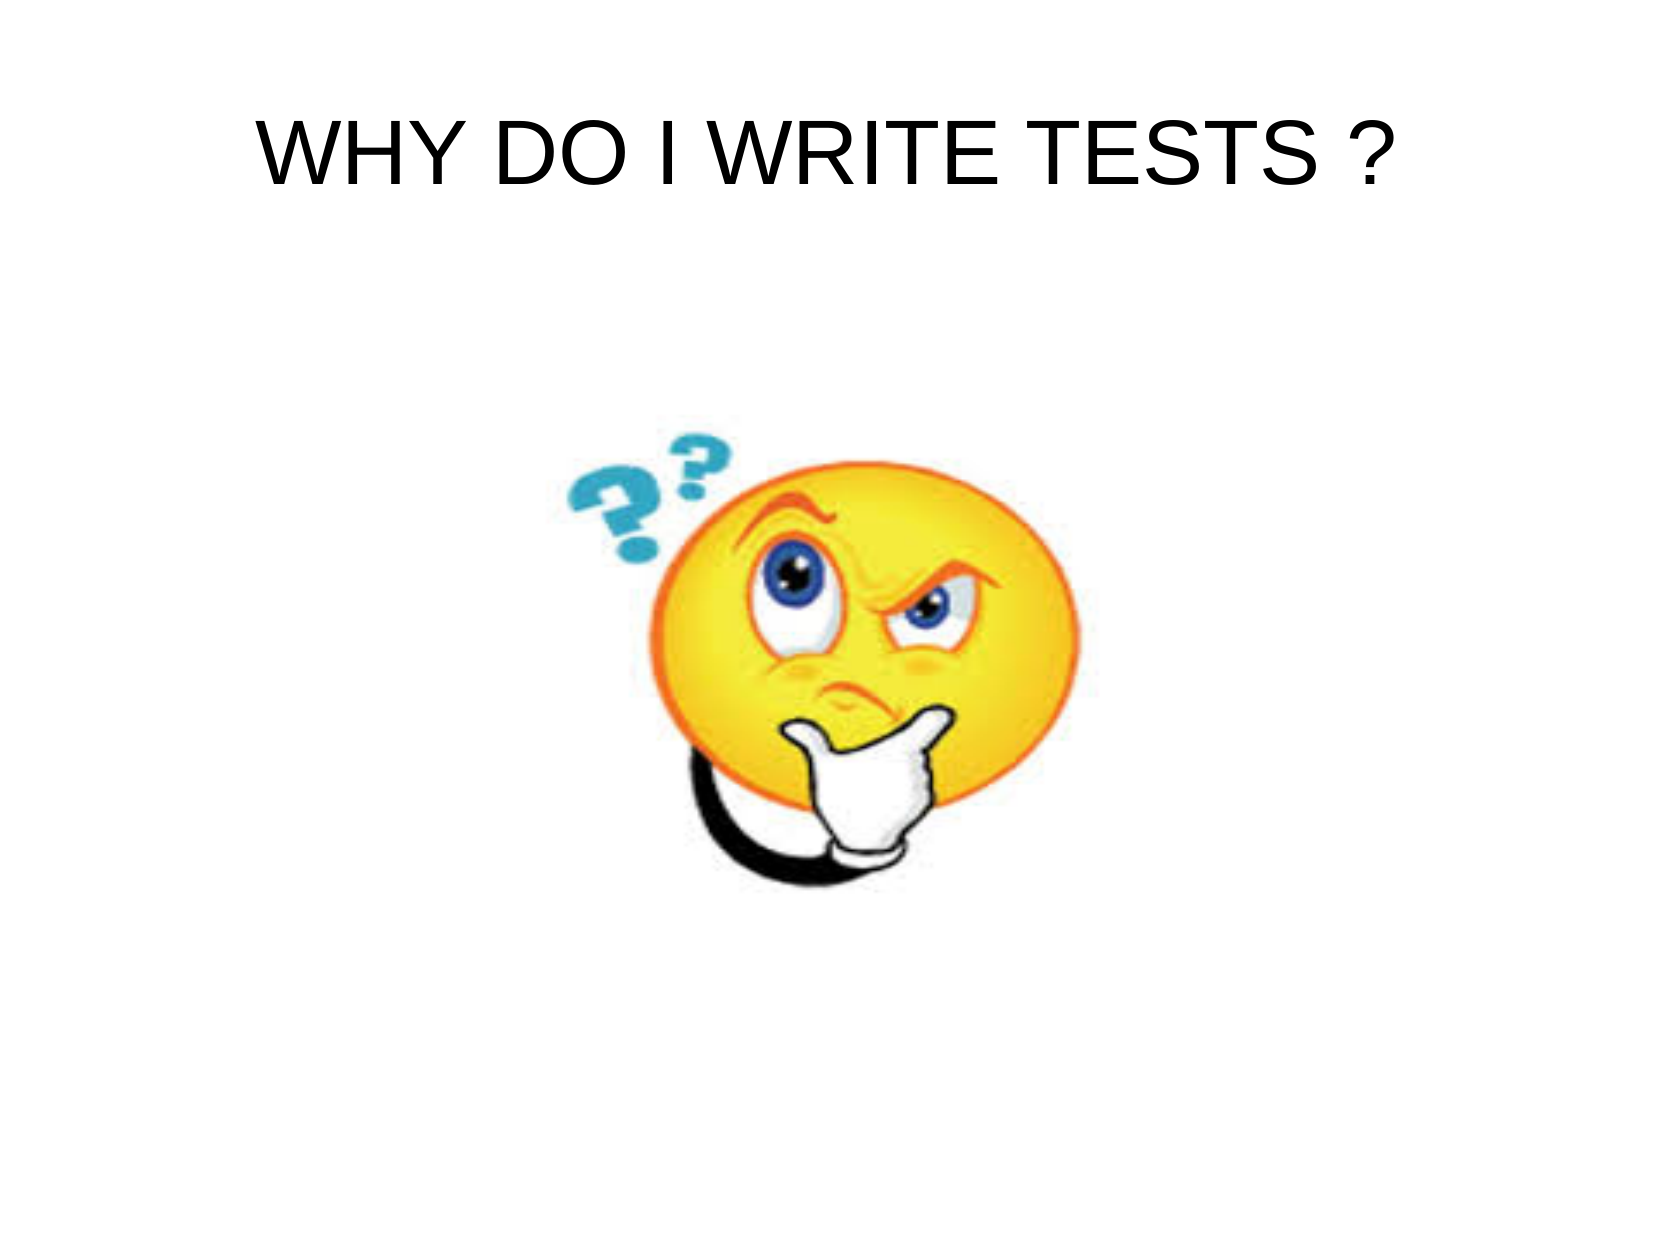

# WHY DO I WRITE TESTS ?